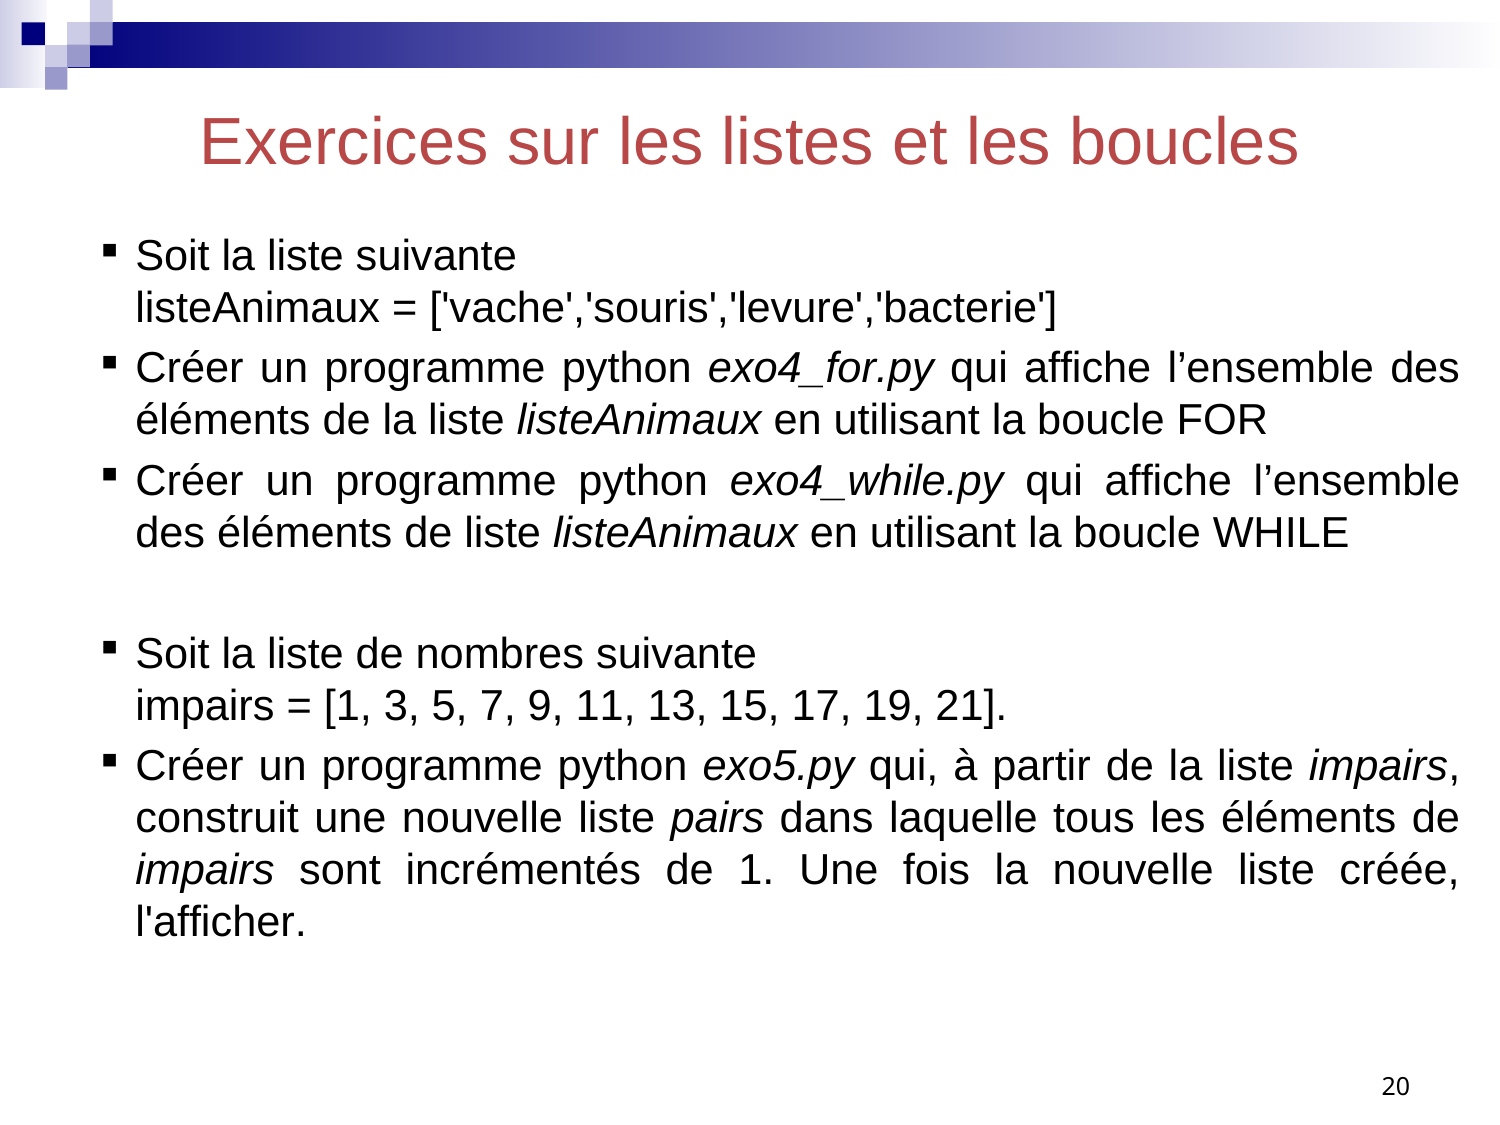

# Exercices sur les listes et les boucles
Soit la liste suivante
listeAnimaux = ['vache','souris','levure','bacterie']
Créer un programme python exo4_for.py qui affiche l’ensemble des éléments de la liste listeAnimaux en utilisant la boucle FOR
Créer un programme python exo4_while.py qui affiche l’ensemble des éléments de liste listeAnimaux en utilisant la boucle WHILE
Soit la liste de nombres suivante
impairs = [1, 3, 5, 7, 9, 11, 13, 15, 17, 19, 21].
Créer un programme python exo5.py qui, à partir de la liste impairs, construit une nouvelle liste pairs dans laquelle tous les éléments de impairs sont incrémentés de 1. Une fois la nouvelle liste créée, l'afficher.
20